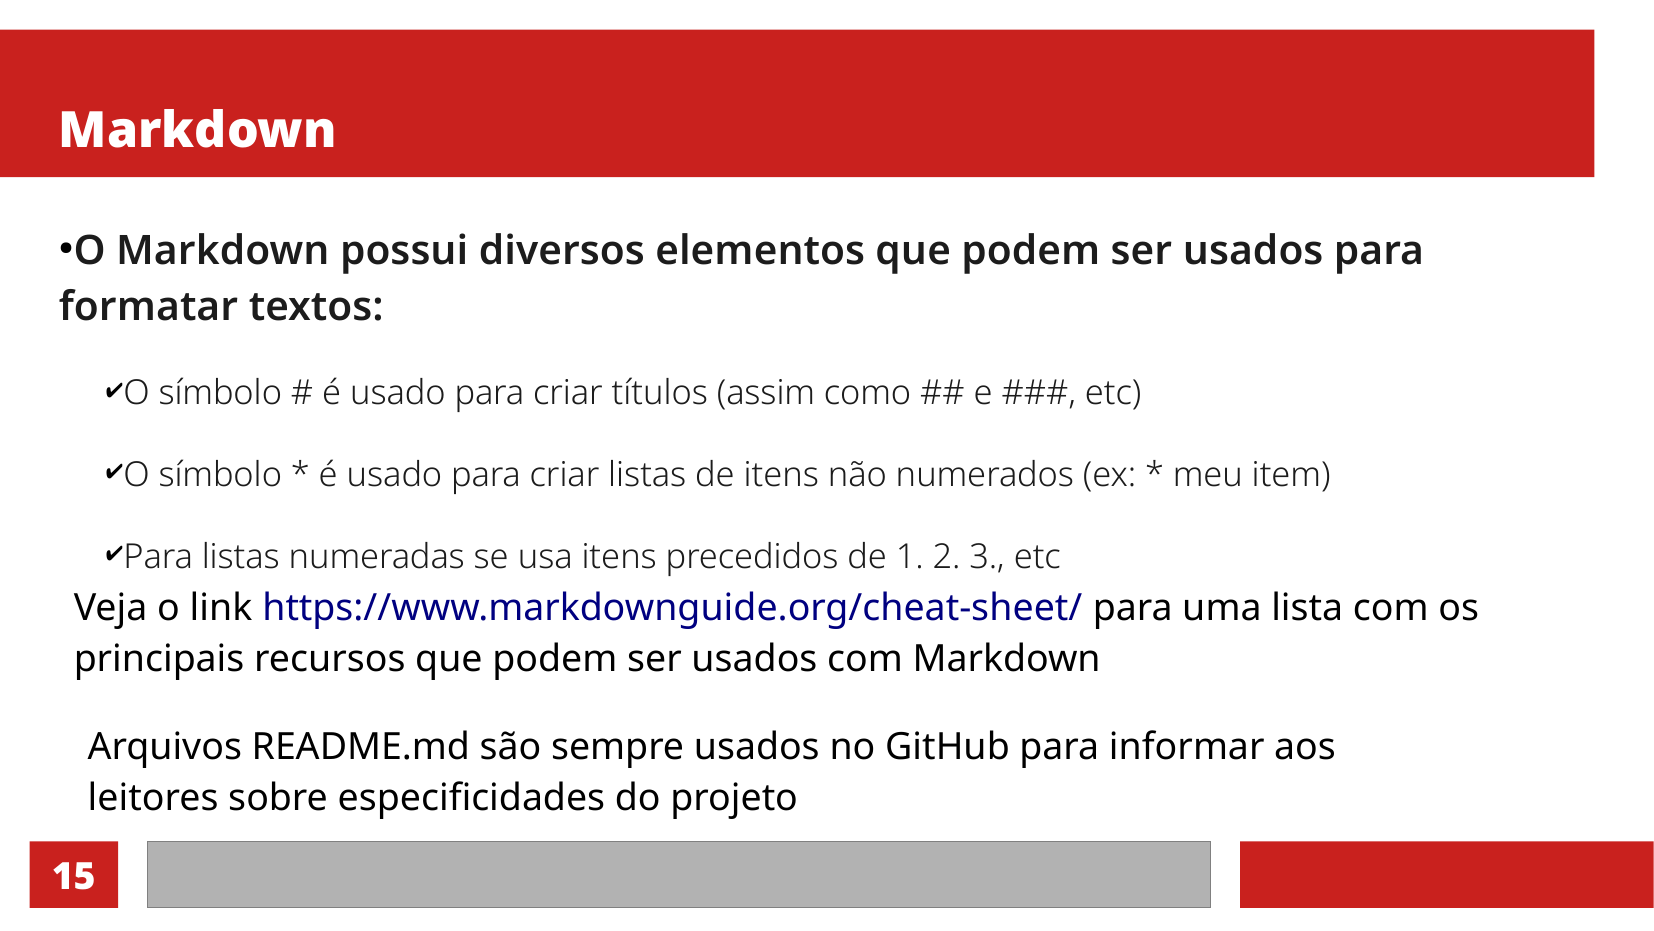

# Markdown
O Markdown possui diversos elementos que podem ser usados para formatar textos:
O símbolo # é usado para criar títulos (assim como ## e ###, etc)
O símbolo * é usado para criar listas de itens não numerados (ex: * meu item)
Para listas numeradas se usa itens precedidos de 1. 2. 3., etc
Veja o link https://www.markdownguide.org/cheat-sheet/ para uma lista com os principais recursos que podem ser usados com Markdown
Arquivos README.md são sempre usados no GitHub para informar aos leitores sobre especificidades do projeto
15